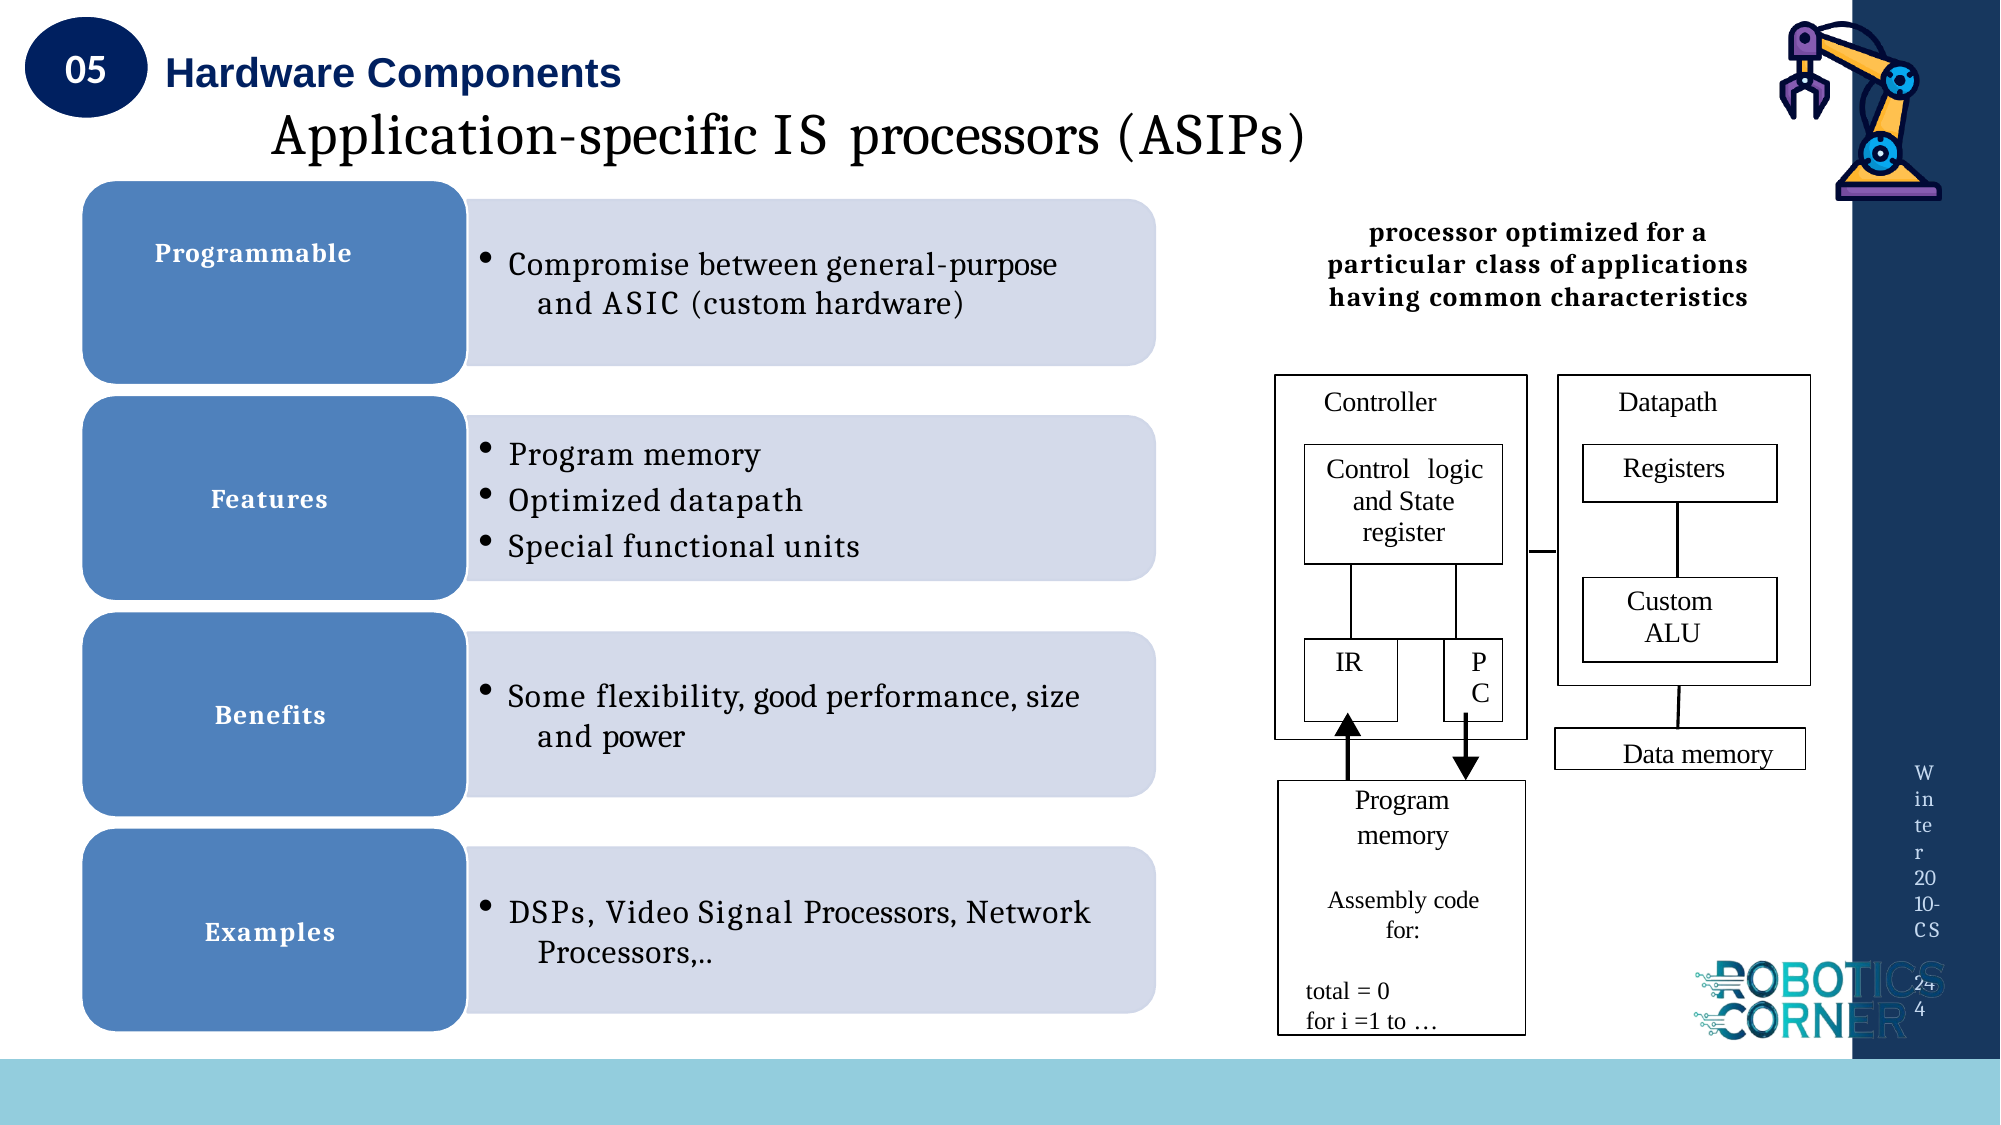

05
Hardware Components
Application-specific IS processors (ASIPs)
processor optimized for a particular class of applications having common characteristics
Programmable
Compromise between general-purpose 	and ASIC (custom hardware)
Controller
Datapath
Program memory
Optimized datapath
Special functional units
| Control logic and State register | | | | |
| --- | --- | --- | --- | --- |
| | | | | |
| IR | | | PC | |
| Registers | |
| --- | --- |
| | |
| Custom ALU | |
Features
Some flexibility, good performance, size 	and power
Benefits
Data memory
Winter 2010- CS 244
Program
memory
Assembly code
for:
total = 0
for i =1 to …
DSPs, Video Signal Processors, Network 	Processors,..
Examples